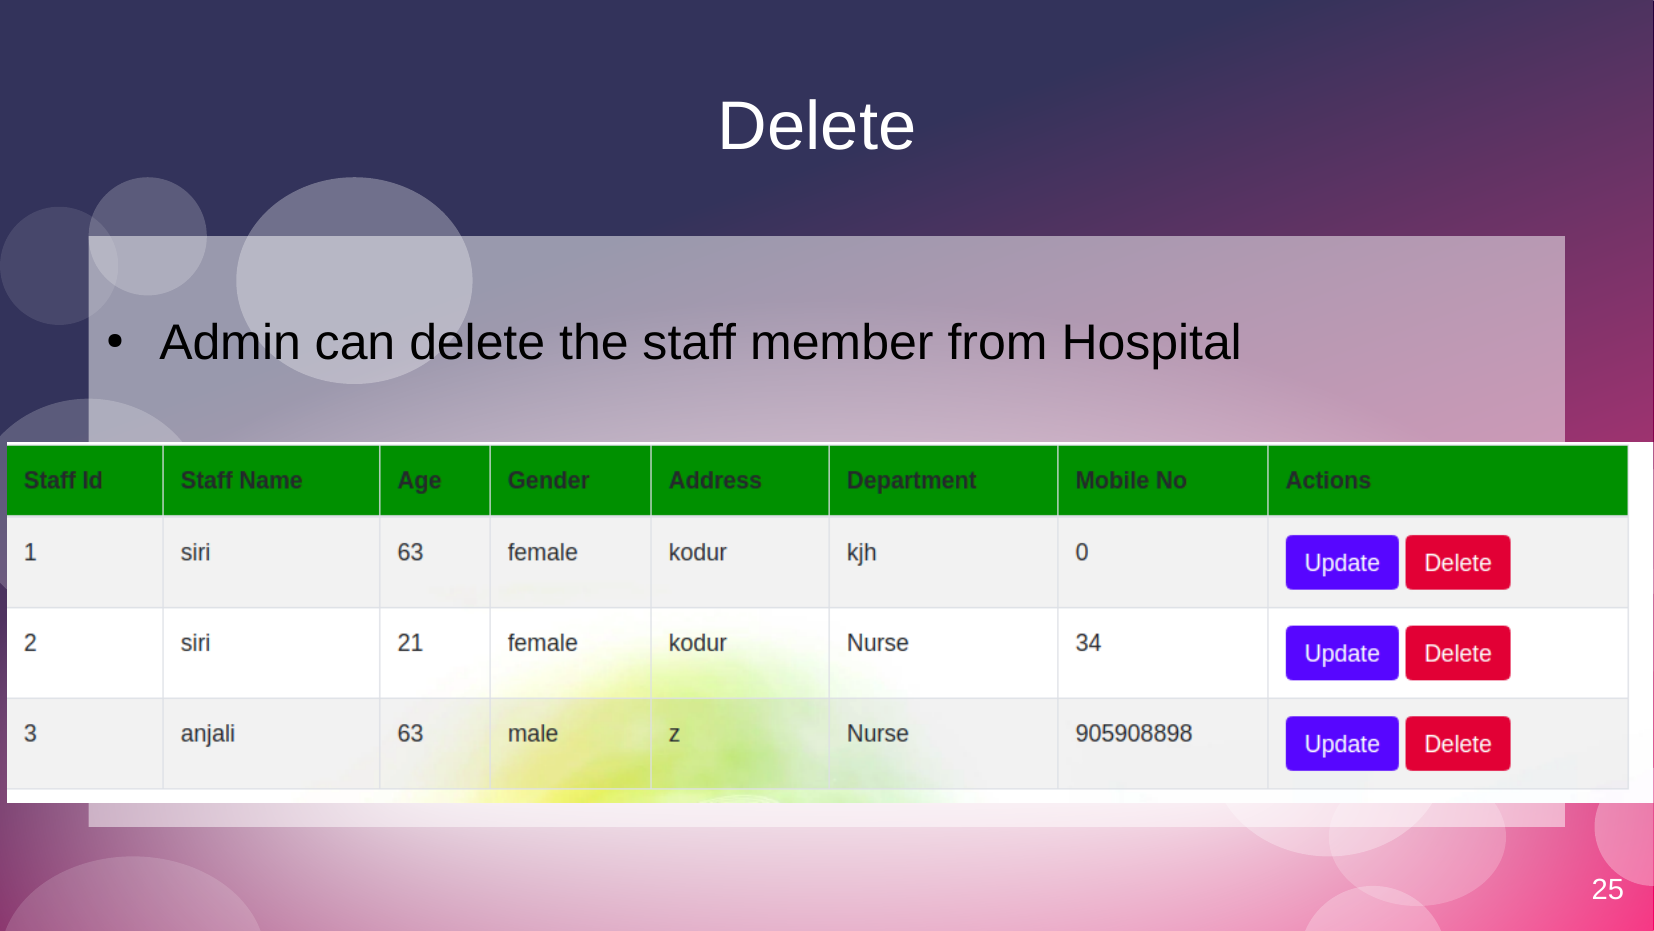

# Delete
Admin can delete the staff member from Hospital